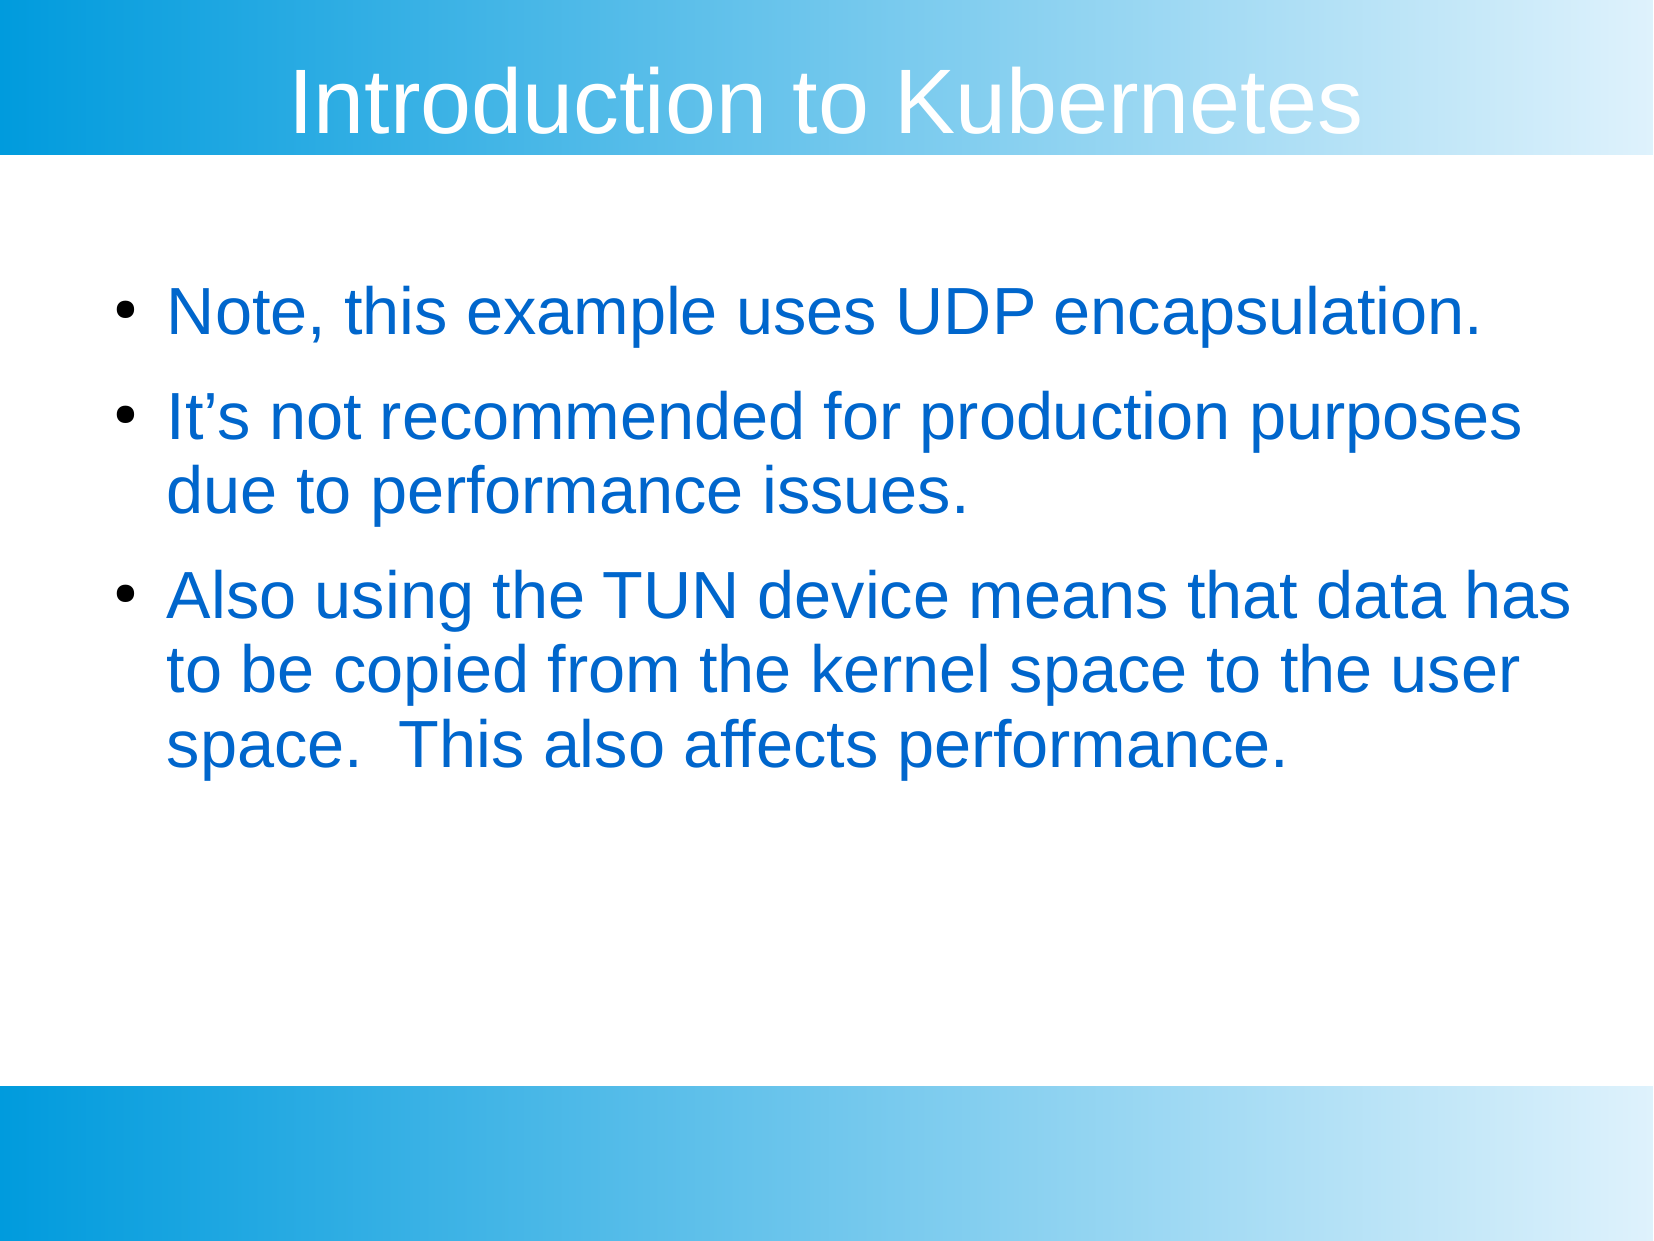

# Introduction to Kubernetes
Note, this example uses UDP encapsulation.
It’s not recommended for production purposes due to performance issues.
Also using the TUN device means that data has to be copied from the kernel space to the user space. This also affects performance.